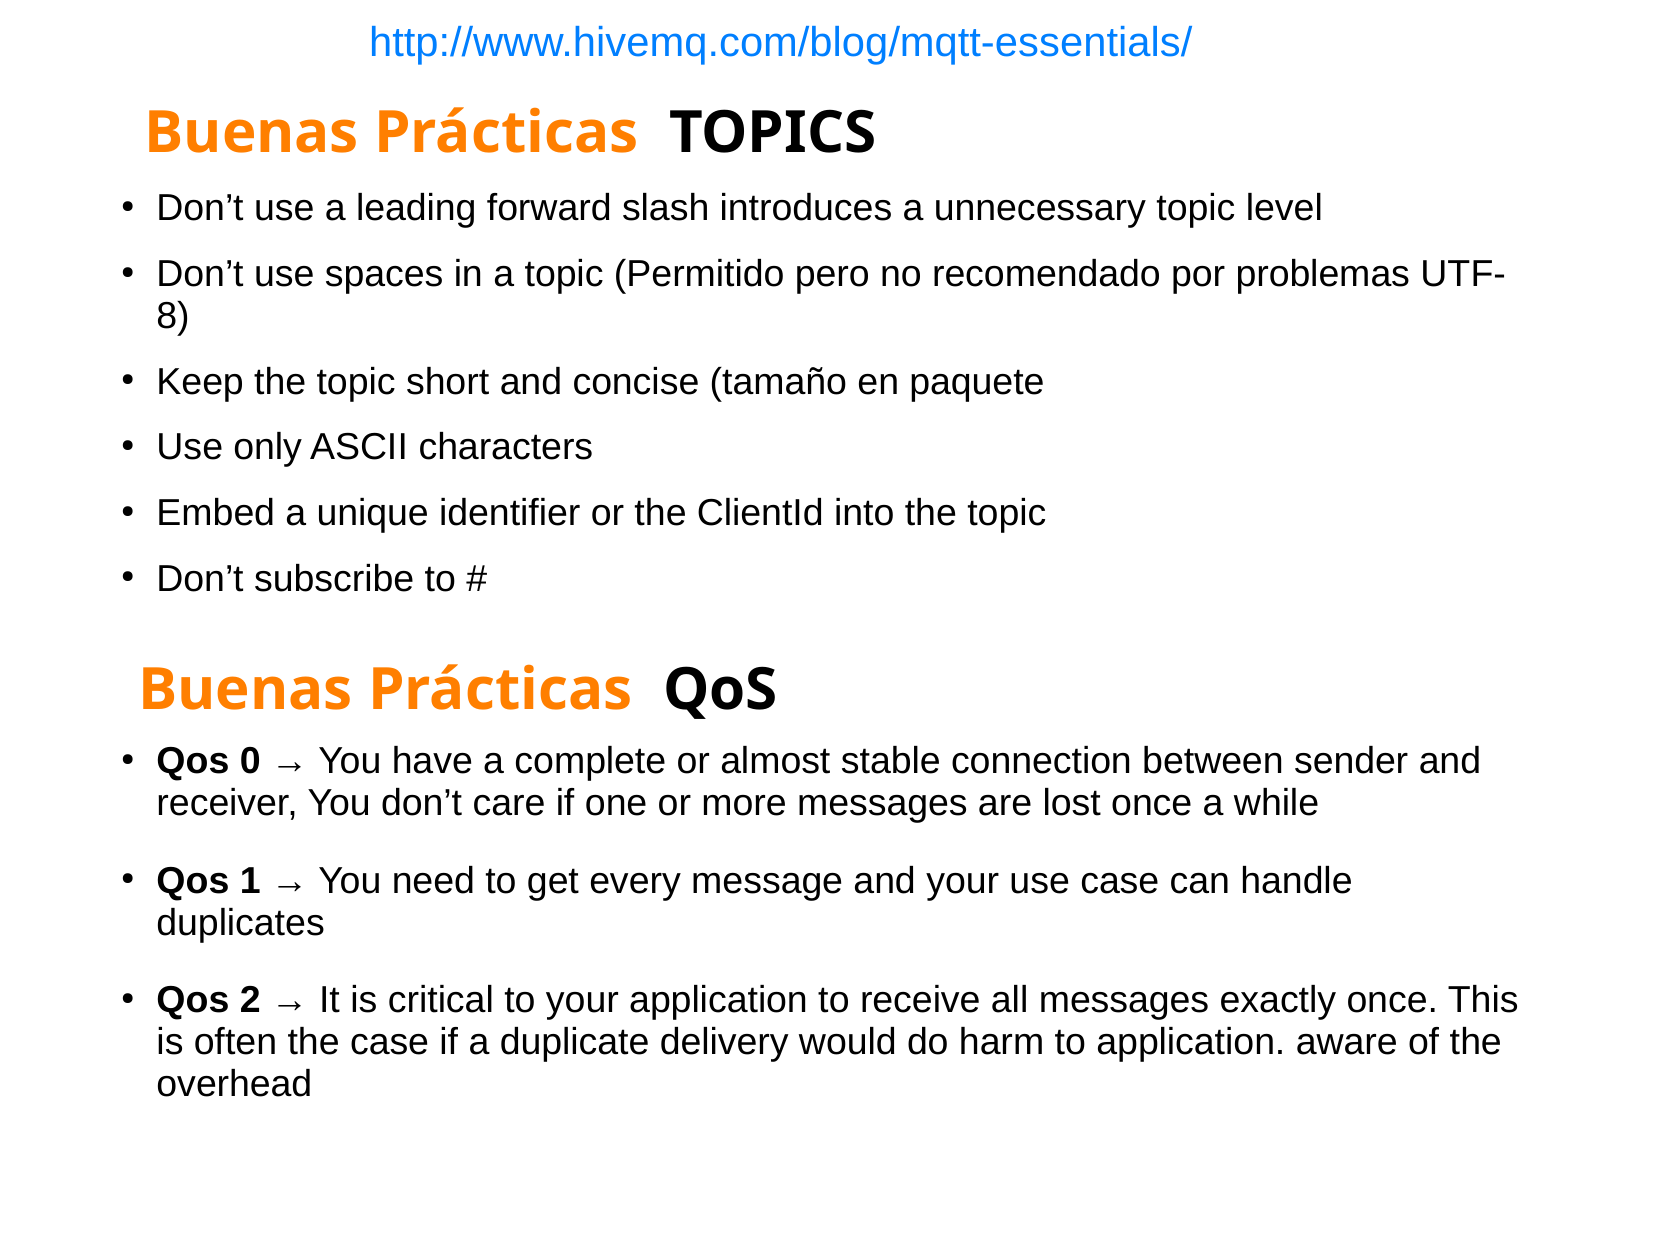

http://www.hivemq.com/blog/mqtt-essentials/
Buenas Prácticas TOPICS
Don’t use a leading forward slash introduces a unnecessary topic level
Don’t use spaces in a topic (Permitido pero no recomendado por problemas UTF-8)
Keep the topic short and concise (tamaño en paquete
Use only ASCII characters
Embed a unique identifier or the ClientId into the topic
Don’t subscribe to #
Buenas Prácticas QoS
Qos 0 → You have a complete or almost stable connection between sender and receiver, You don’t care if one or more messages are lost once a while
Qos 1 → You need to get every message and your use case can handle duplicates
Qos 2 → It is critical to your application to receive all messages exactly once. This is often the case if a duplicate delivery would do harm to application. aware of the overhead